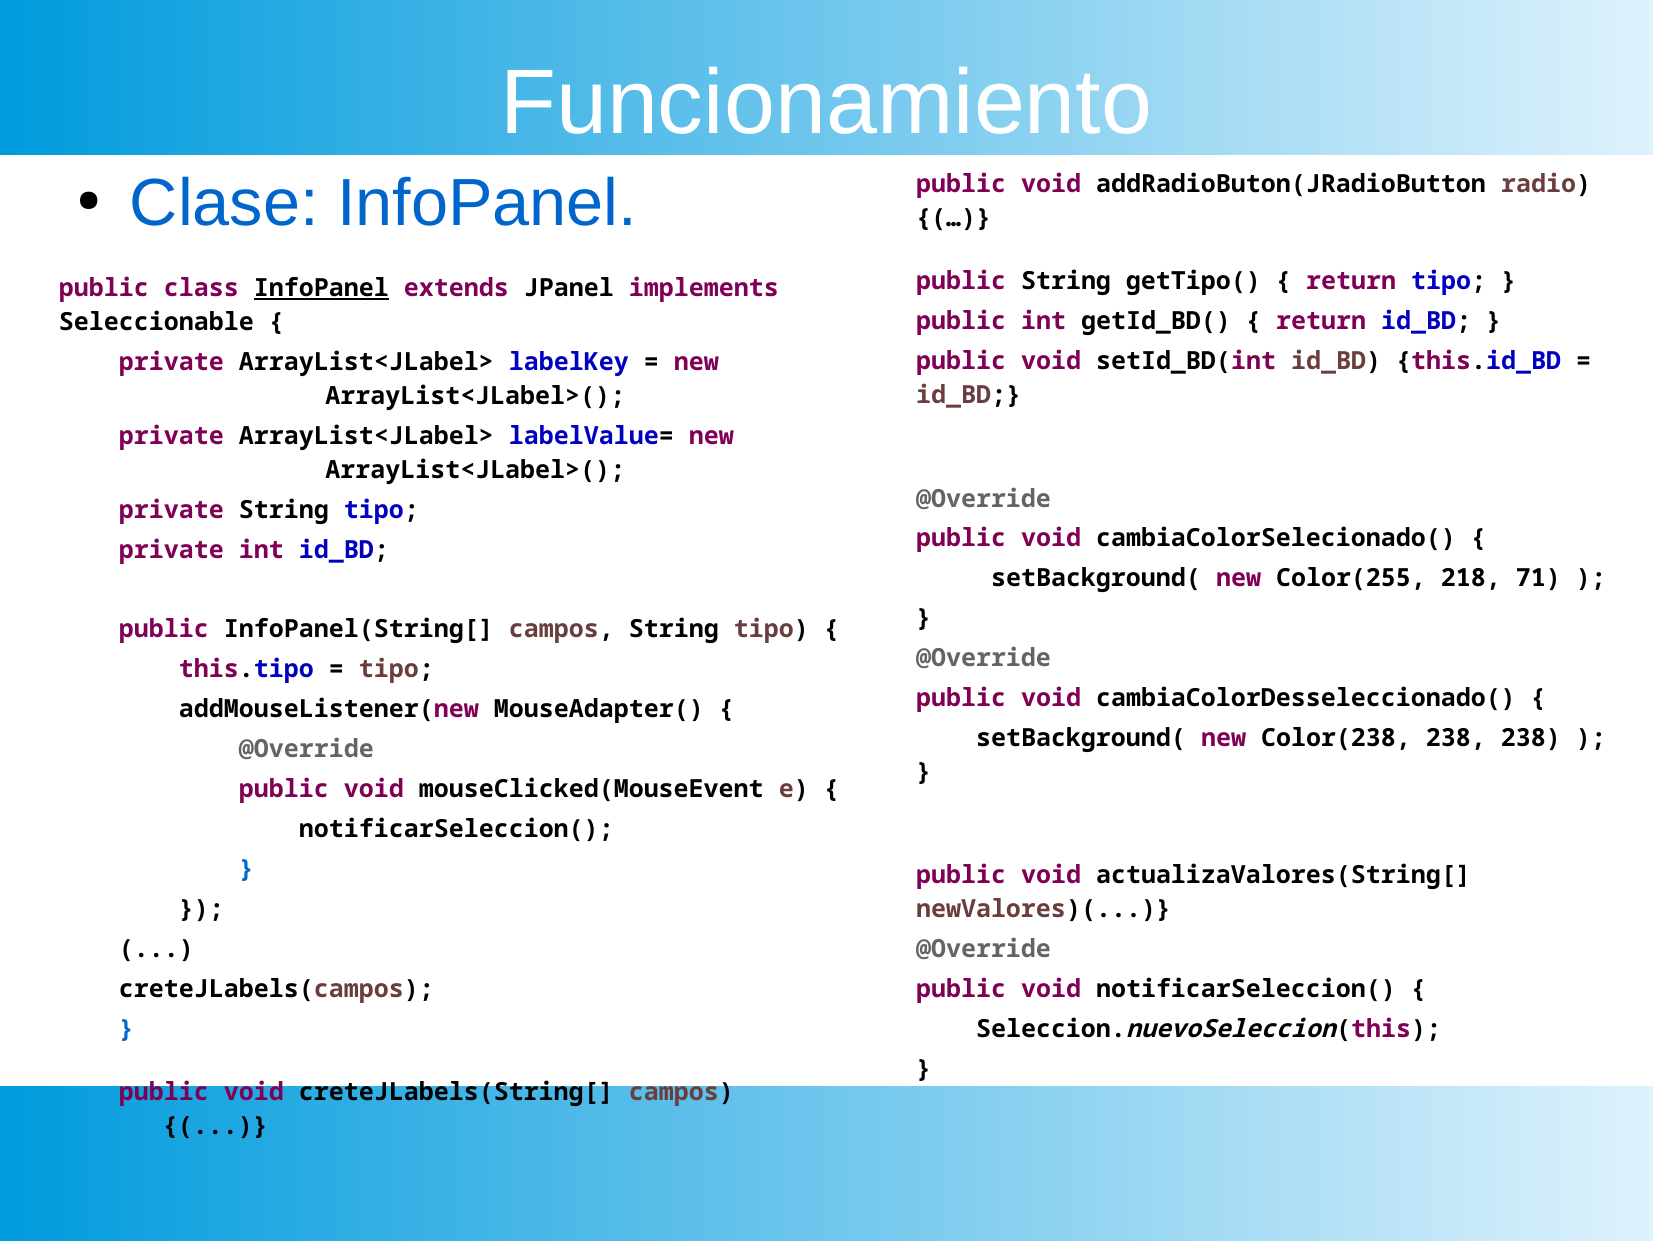

# Funcionamiento
Clase: InfoPanel.
public class InfoPanel extends JPanel implements Seleccionable {
 private ArrayList<JLabel> labelKey = new 				 ArrayList<JLabel>();
 private ArrayList<JLabel> labelValue= new				 ArrayList<JLabel>();
 private String tipo;
 private int id_BD;
 public InfoPanel(String[] campos, String tipo) {
 this.tipo = tipo;
 addMouseListener(new MouseAdapter() {
 @Override
 public void mouseClicked(MouseEvent e) {
 notificarSeleccion();
 }
 });
 (...)
 creteJLabels(campos);
 }
 public void creteJLabels(String[] campos) 		 {(...)}
public void addRadioButon(JRadioButton radio) {(…)}
public String getTipo() { return tipo; }
public int getId_BD() { return id_BD; }
public void setId_BD(int id_BD) {this.id_BD = id_BD;}
@Override
public void cambiaColorSelecionado() {
 setBackground( new Color(255, 218, 71) );
}
@Override
public void cambiaColorDesseleccionado() {
 setBackground( new Color(238, 238, 238) ); }
public void actualizaValores(String[] newValores)(...)}
@Override
public void notificarSeleccion() {
 Seleccion.nuevoSeleccion(this);
}